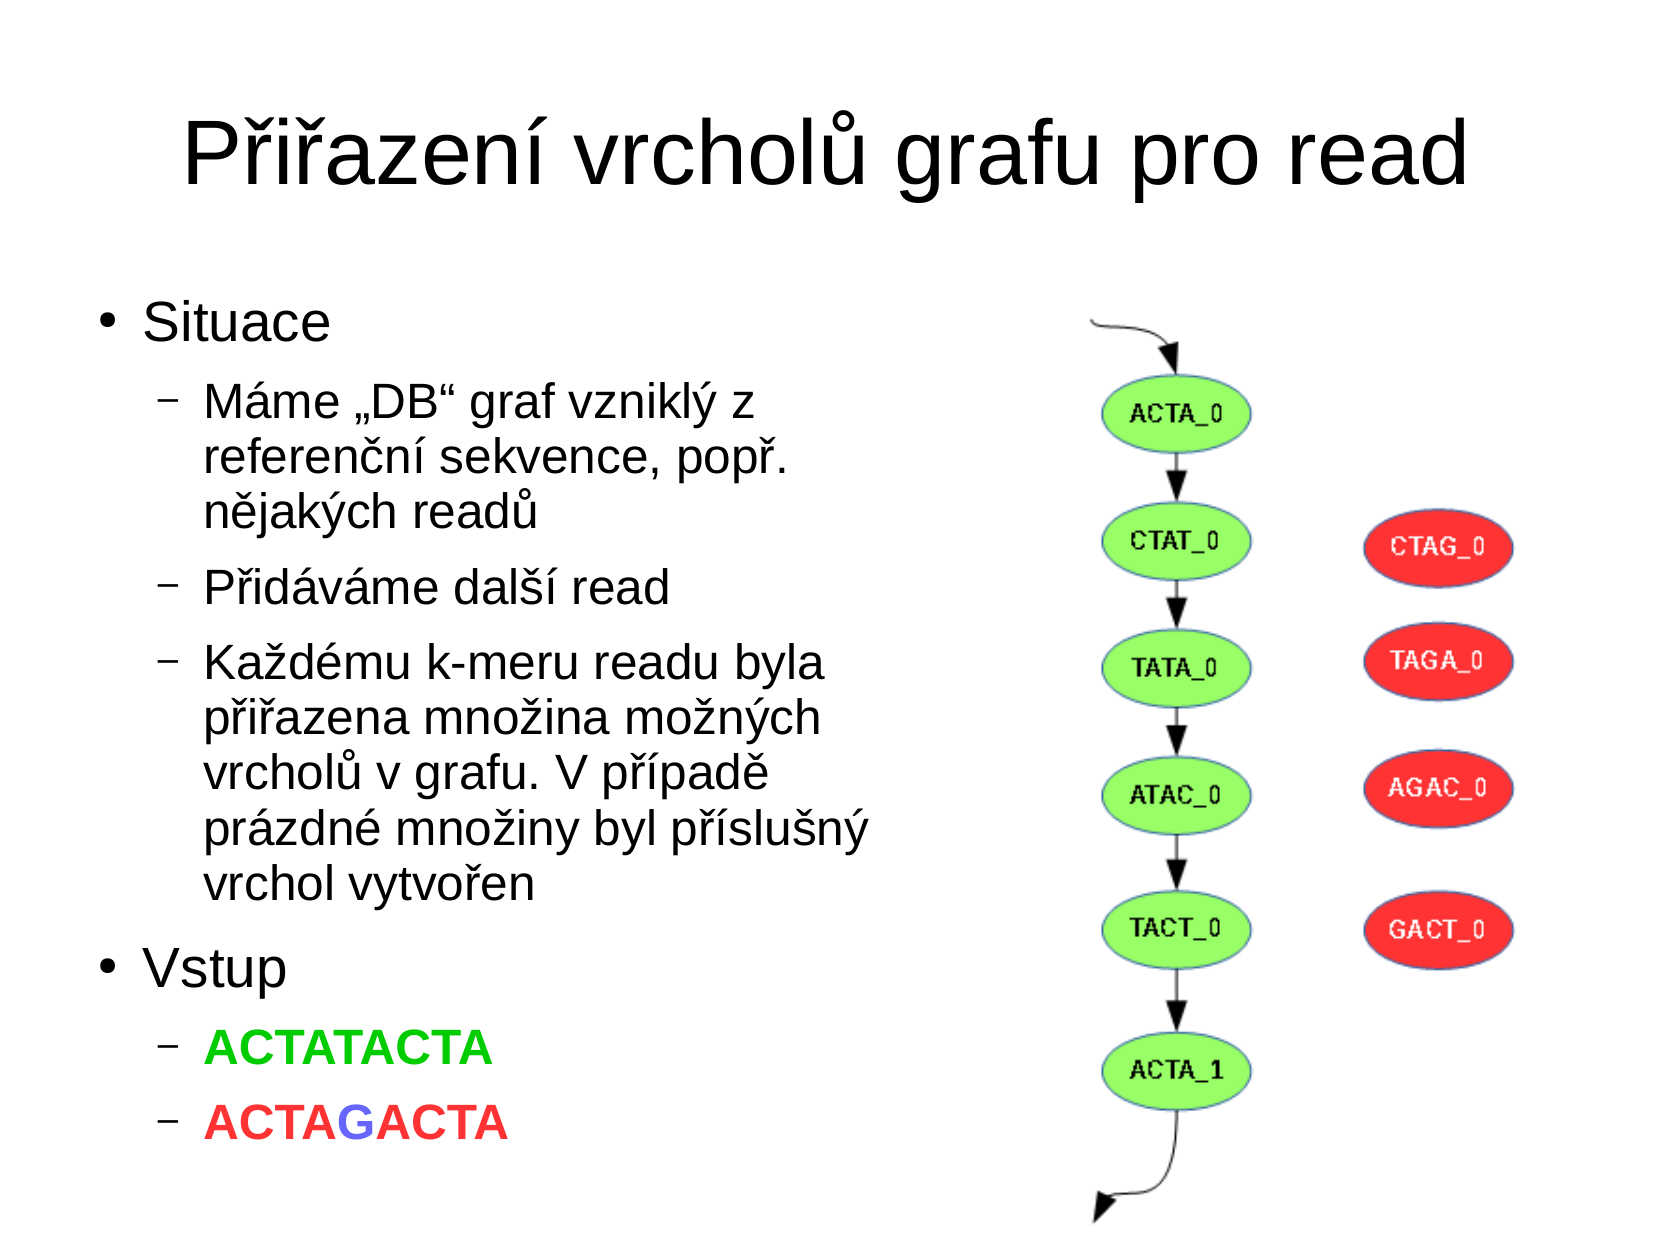

# Přiřazení vrcholů grafu pro read
Situace
Máme „DB“ graf vzniklý z referenční sekvence, popř. nějakých readů
Přidáváme další read
Každému k-meru readu byla přiřazena množina možných vrcholů v grafu. V případě prázdné množiny byl příslušný vrchol vytvořen
Vstup
ACTATACTA
ACTAGACTA